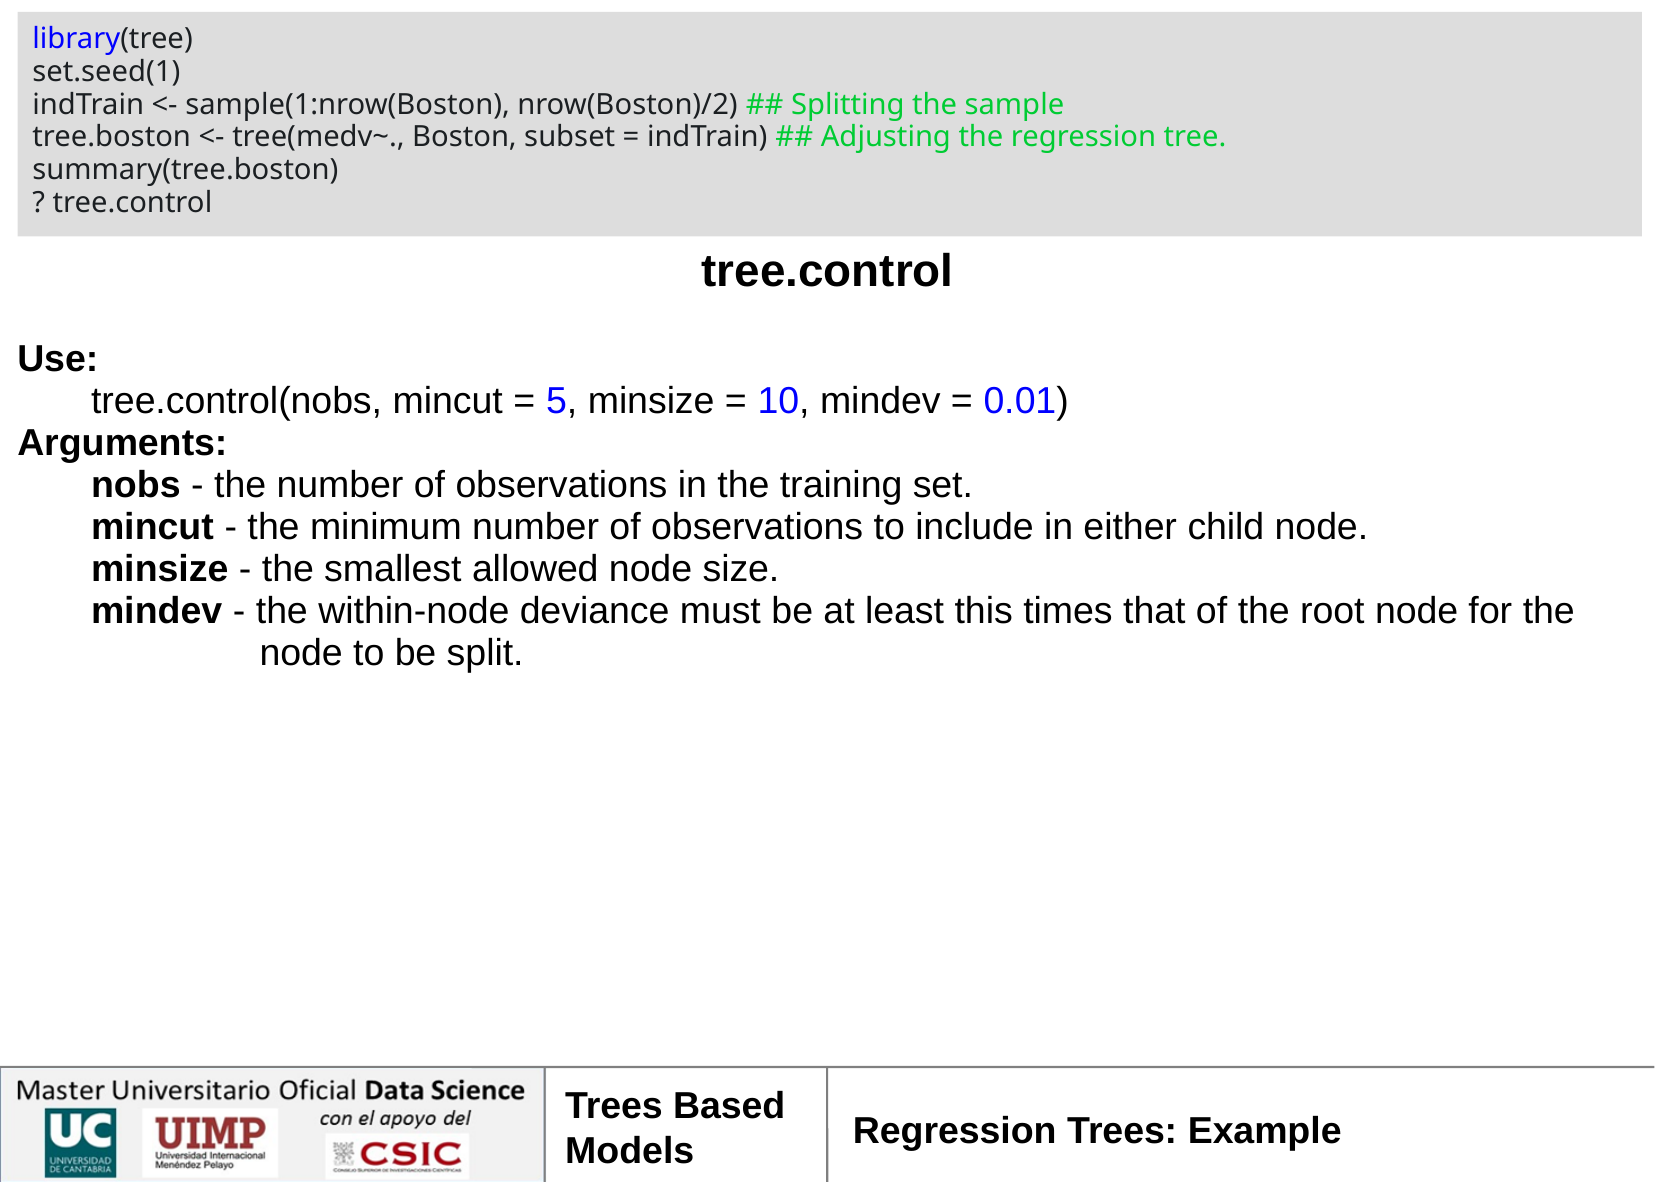

library(tree)
set.seed(1)
indTrain <- sample(1:nrow(Boston), nrow(Boston)/2) ## Splitting the sample
tree.boston <- tree(medv~., Boston, subset = indTrain) ## Adjusting the regression tree.
summary(tree.boston)
? tree.control
tree.control
Use:
	tree.control(nobs, mincut = 5, minsize = 10, mindev = 0.01)
Arguments:
	nobs - the number of observations in the training set.
	mincut - the minimum number of observations to include in either child node.
	minsize - the smallest allowed node size.
	mindev - the within-node deviance must be at least this times that of the root node for the 			 node to be split.
Regression Trees: Example